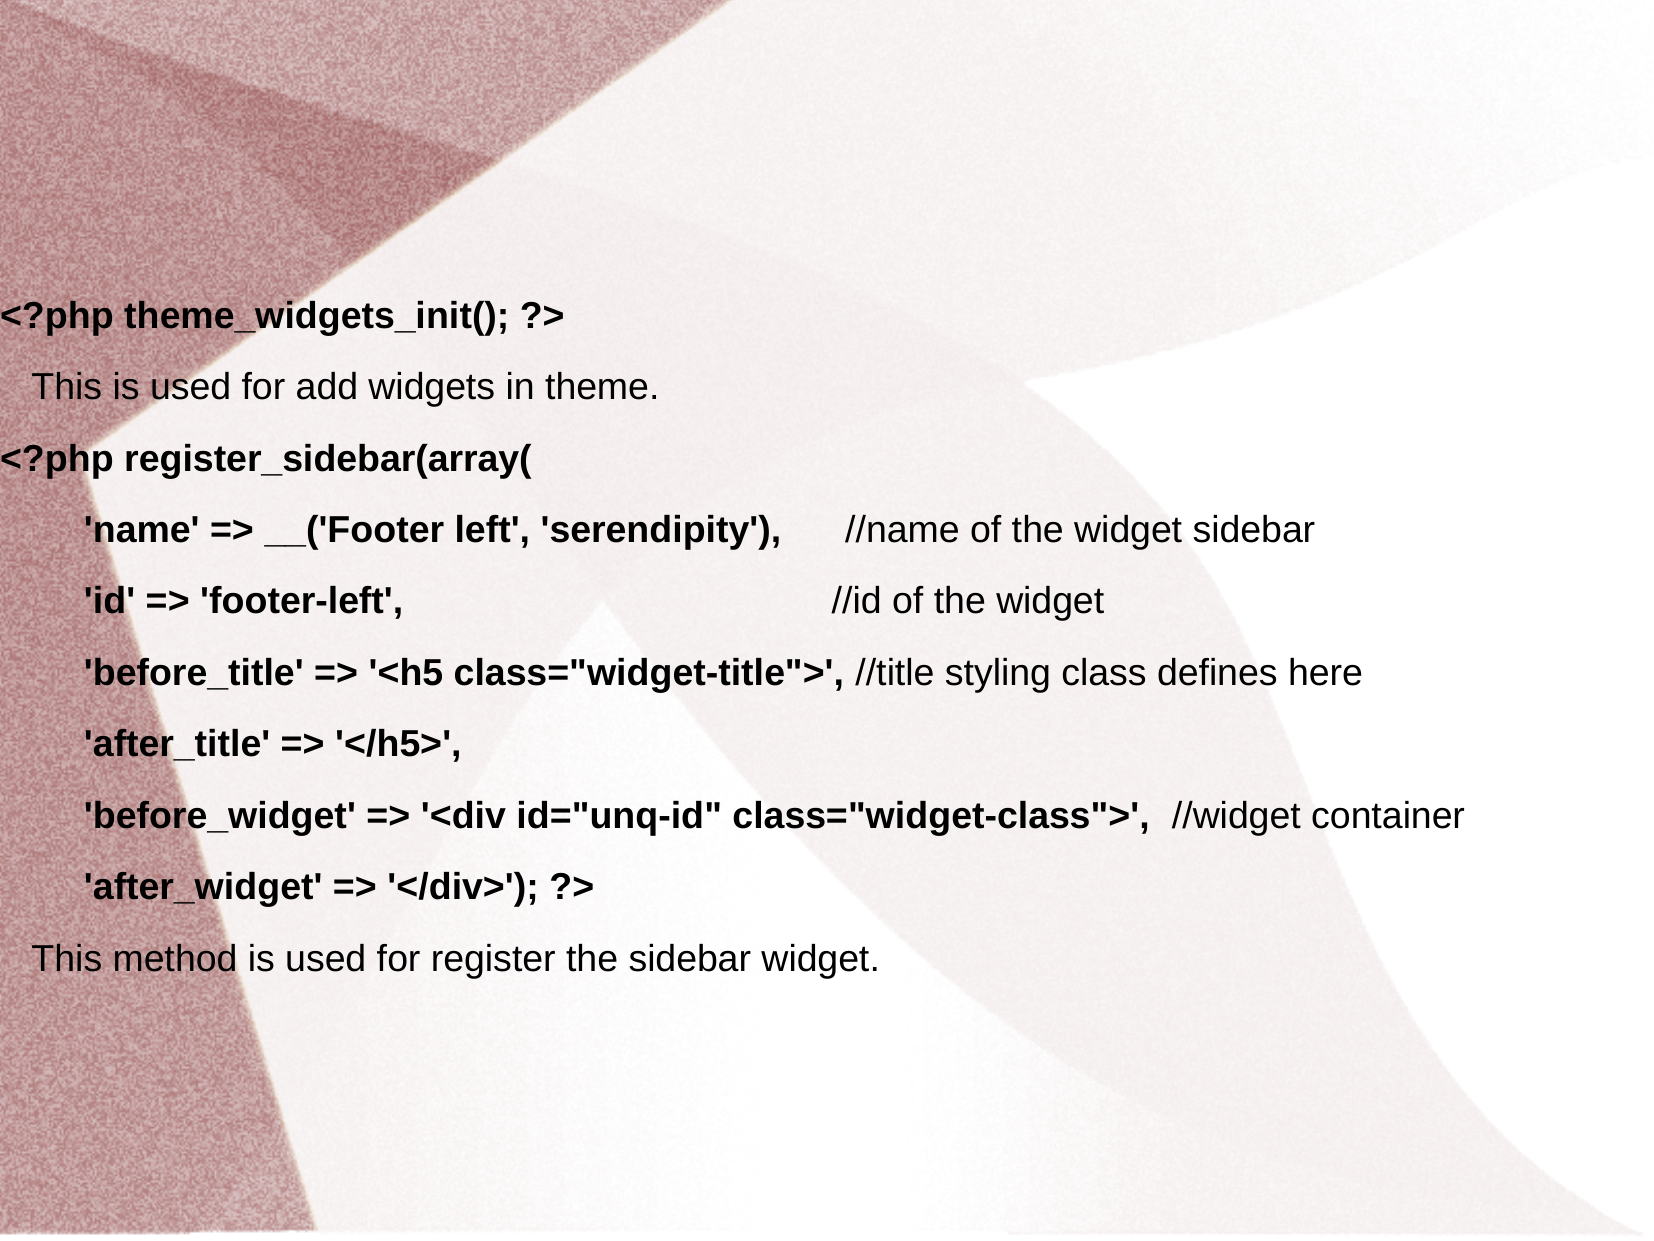

#
<?php theme_widgets_init(); ?>
 This is used for add widgets in theme.
<?php register_sidebar(array(
 'name' => __('Footer left', 'serendipity'), //name of the widget sidebar
 'id' => 'footer-left',						 //id of the widget
 'before_title' => '<h5 class="widget-title">', //title styling class defines here
 'after_title' => '</h5>',
 'before_widget' => '<div id="unq-id" class="widget-class">', //widget container
 'after_widget' => '</div>'); ?>
 This method is used for register the sidebar widget.